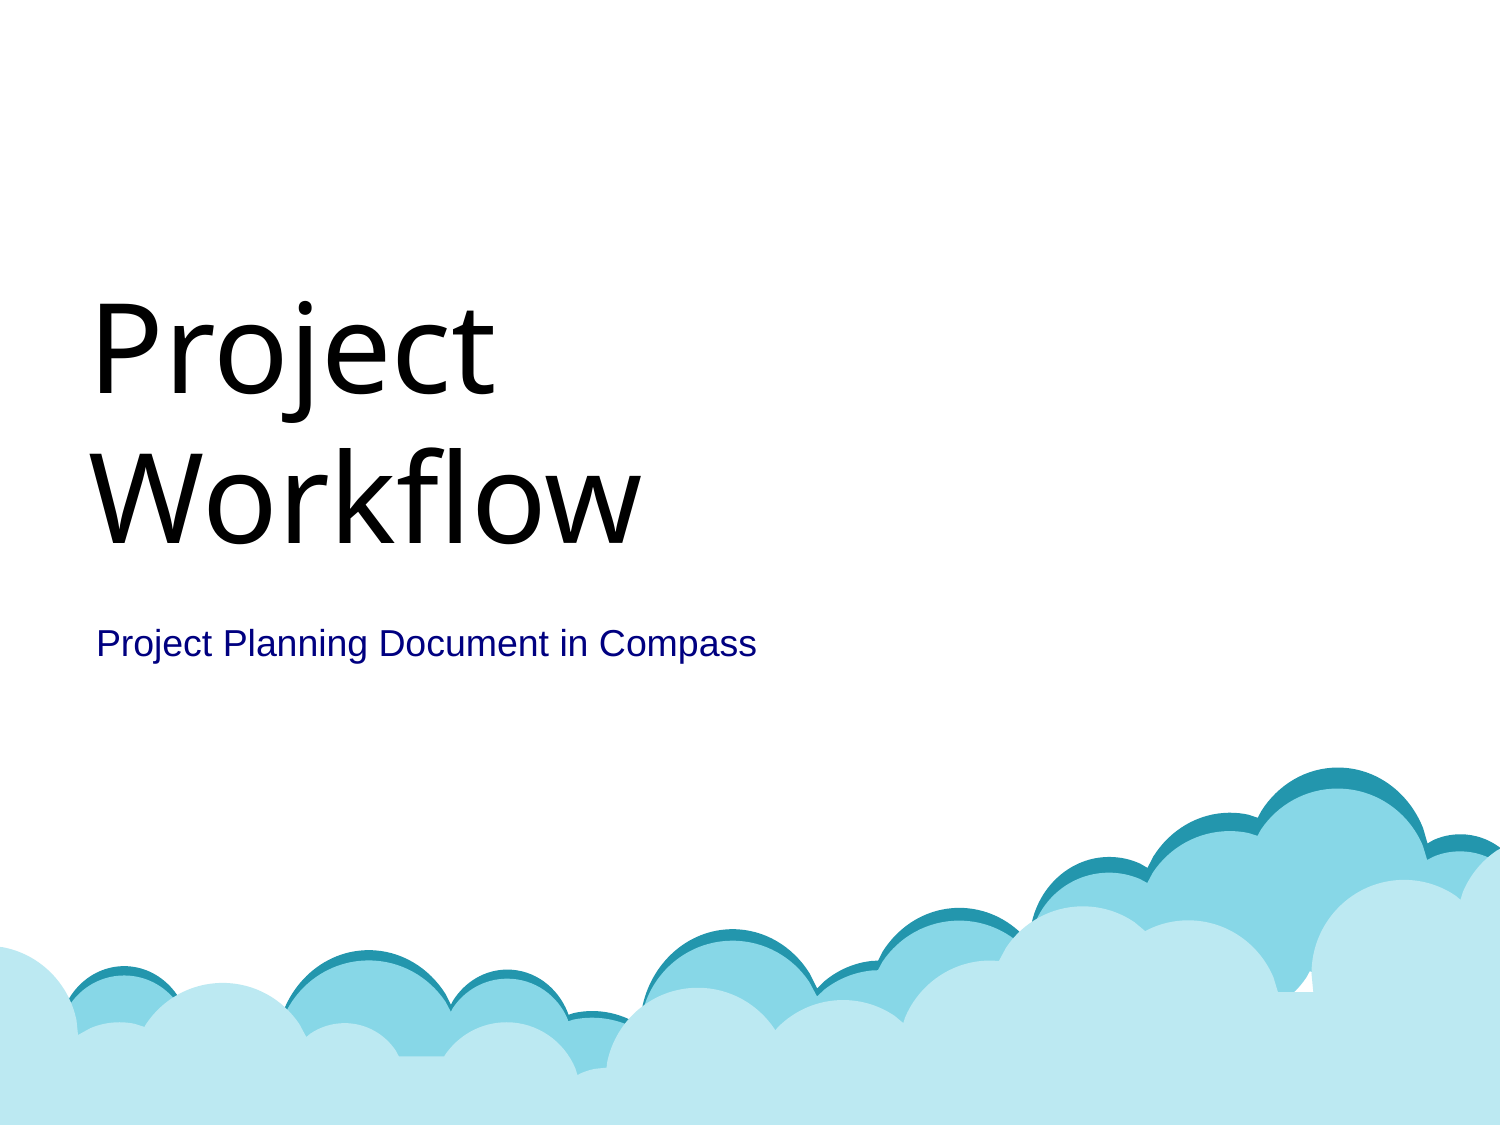

# Project Workflow
Project Planning Document in Compass